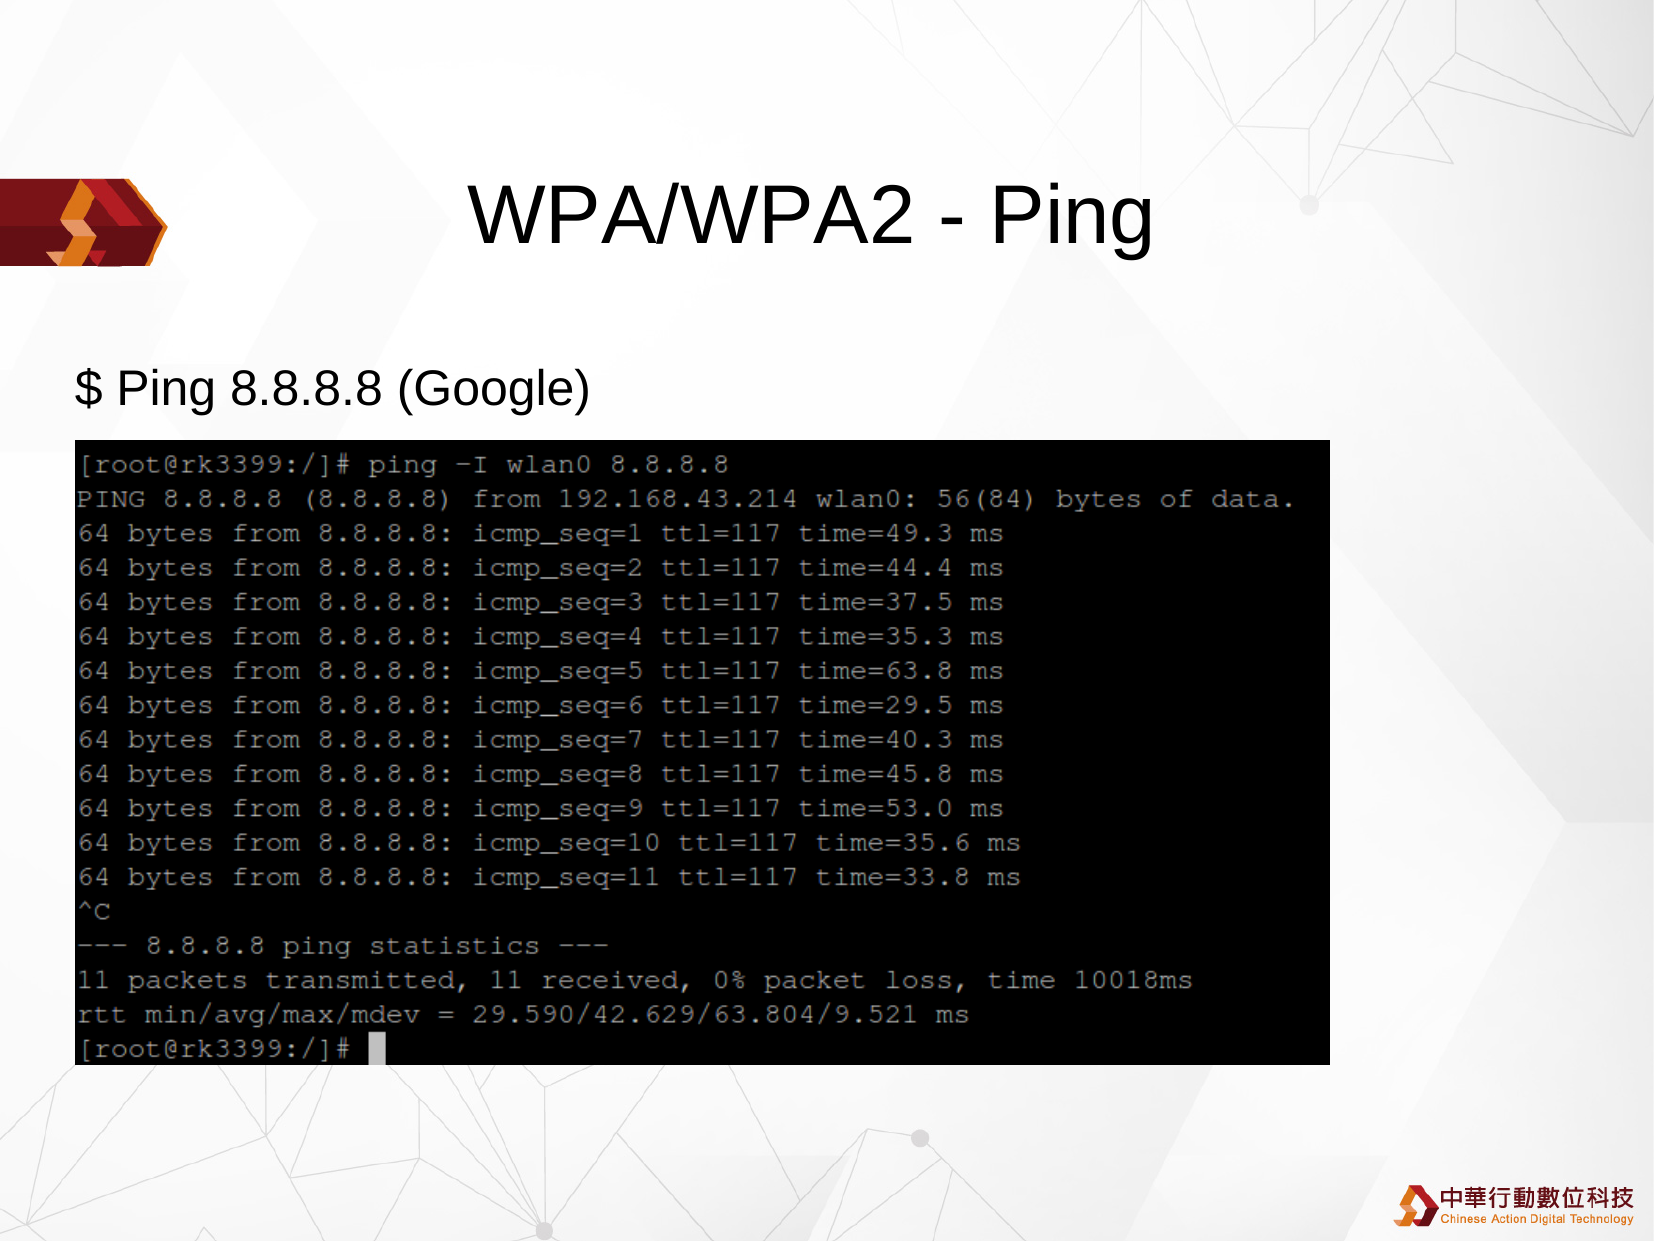

# WPA/WPA2 - Ping
$ Ping 8.8.8.8 (Google)